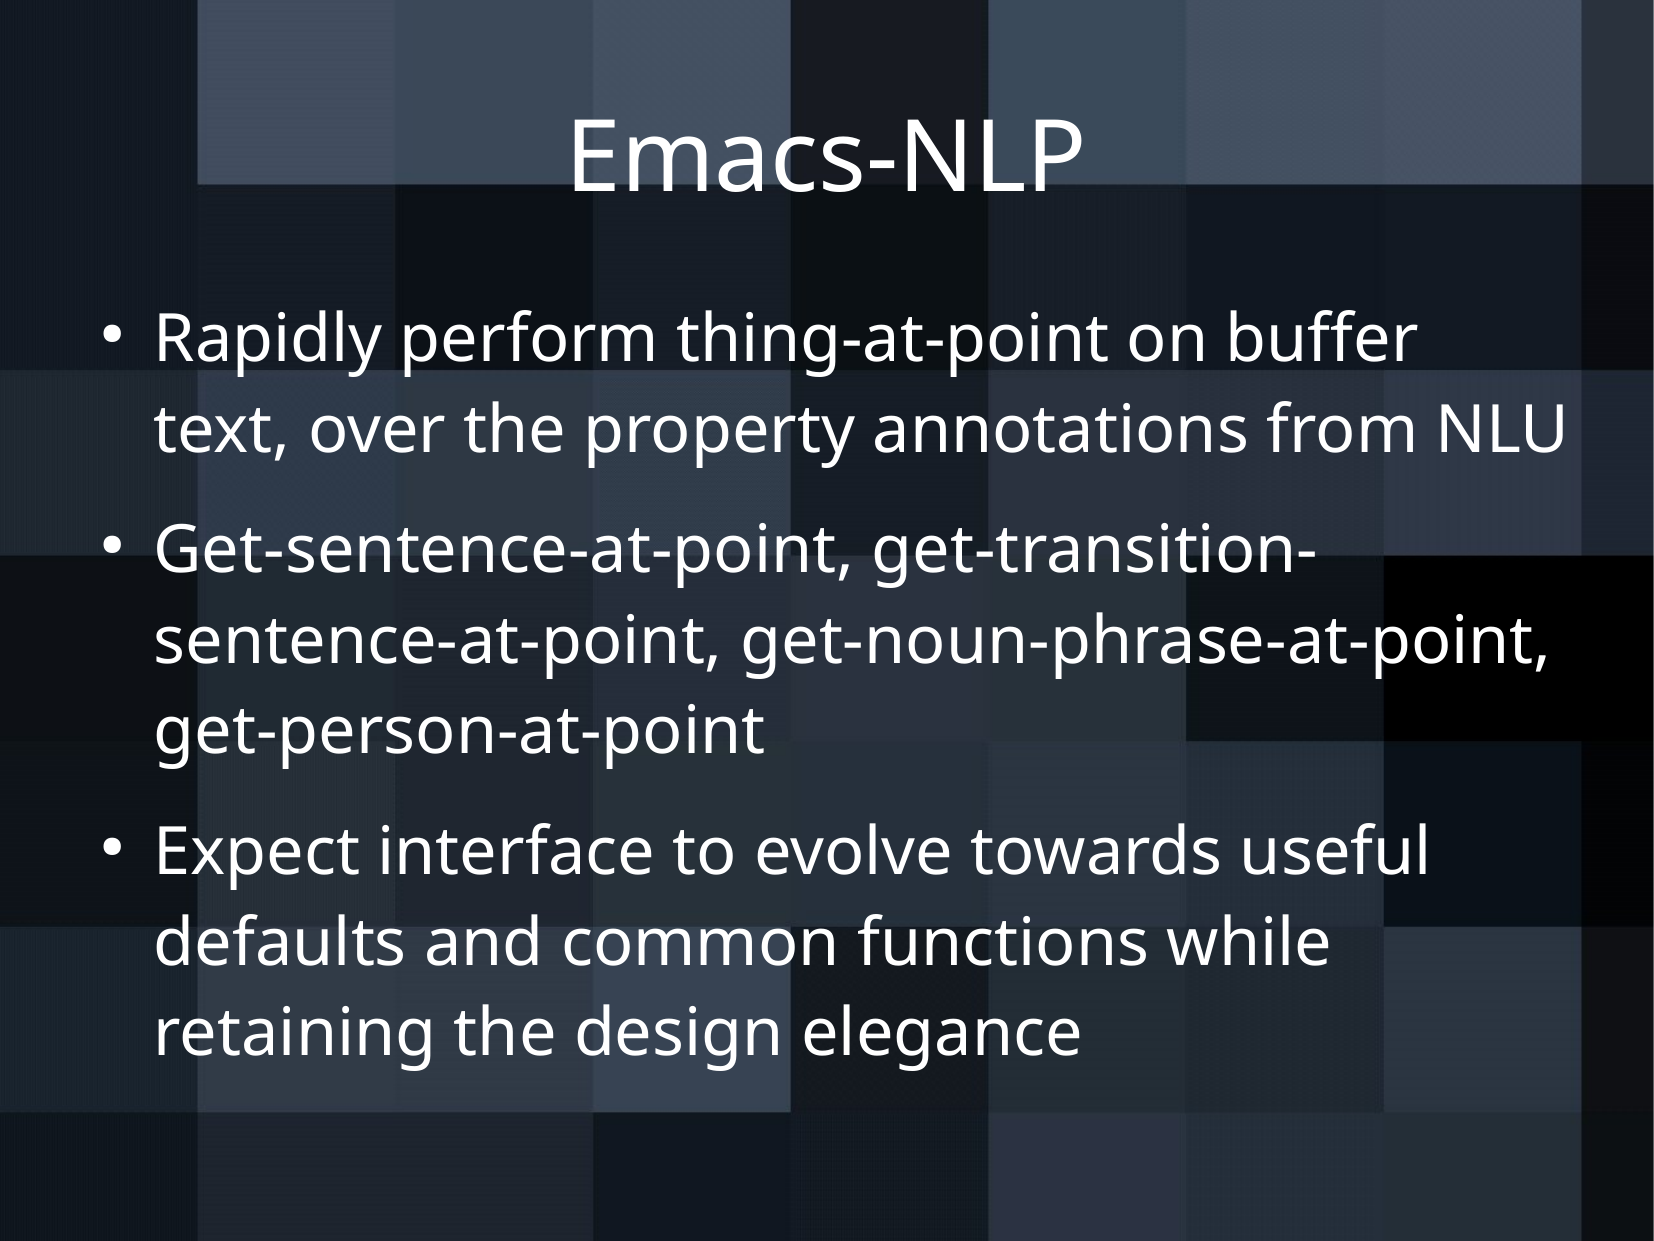

# Emacs-NLP
Rapidly perform thing-at-point on buffer text, over the property annotations from NLU
Get-sentence-at-point, get-transition-sentence-at-point, get-noun-phrase-at-point, get-person-at-point
Expect interface to evolve towards useful defaults and common functions while retaining the design elegance